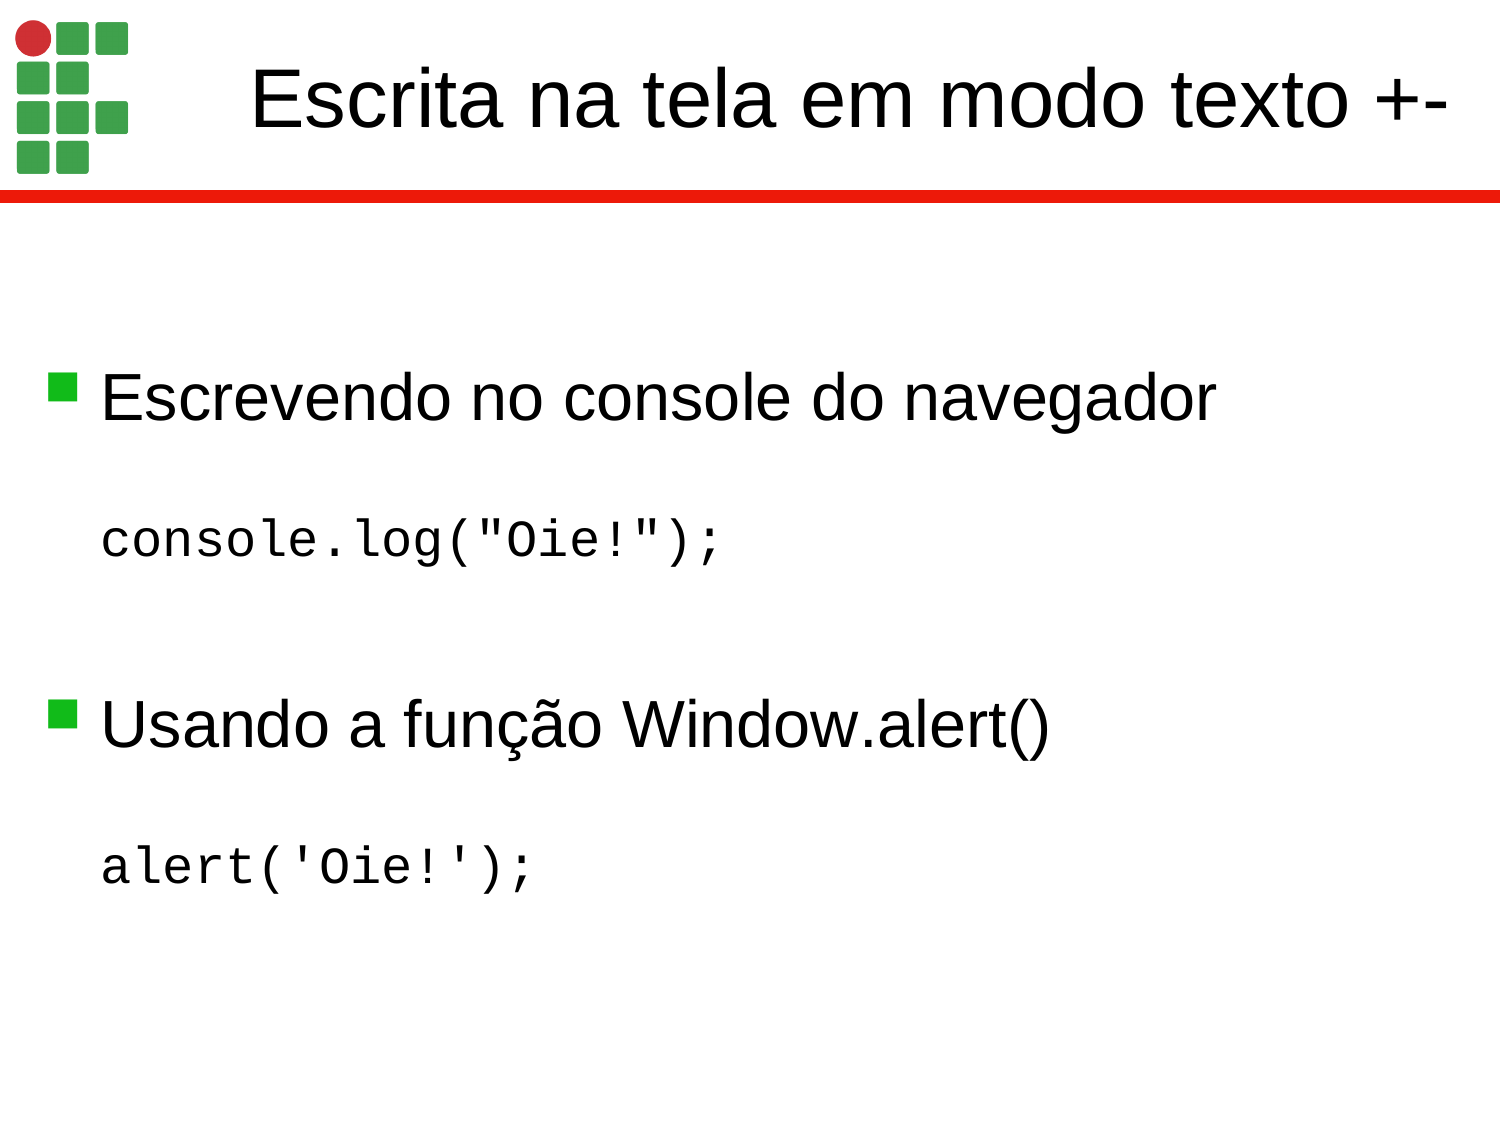

# Escrita na tela em modo texto +-
Escrevendo no console do navegador
console.log("Oie!");
Usando a função Window.alert()
alert('Oie!');